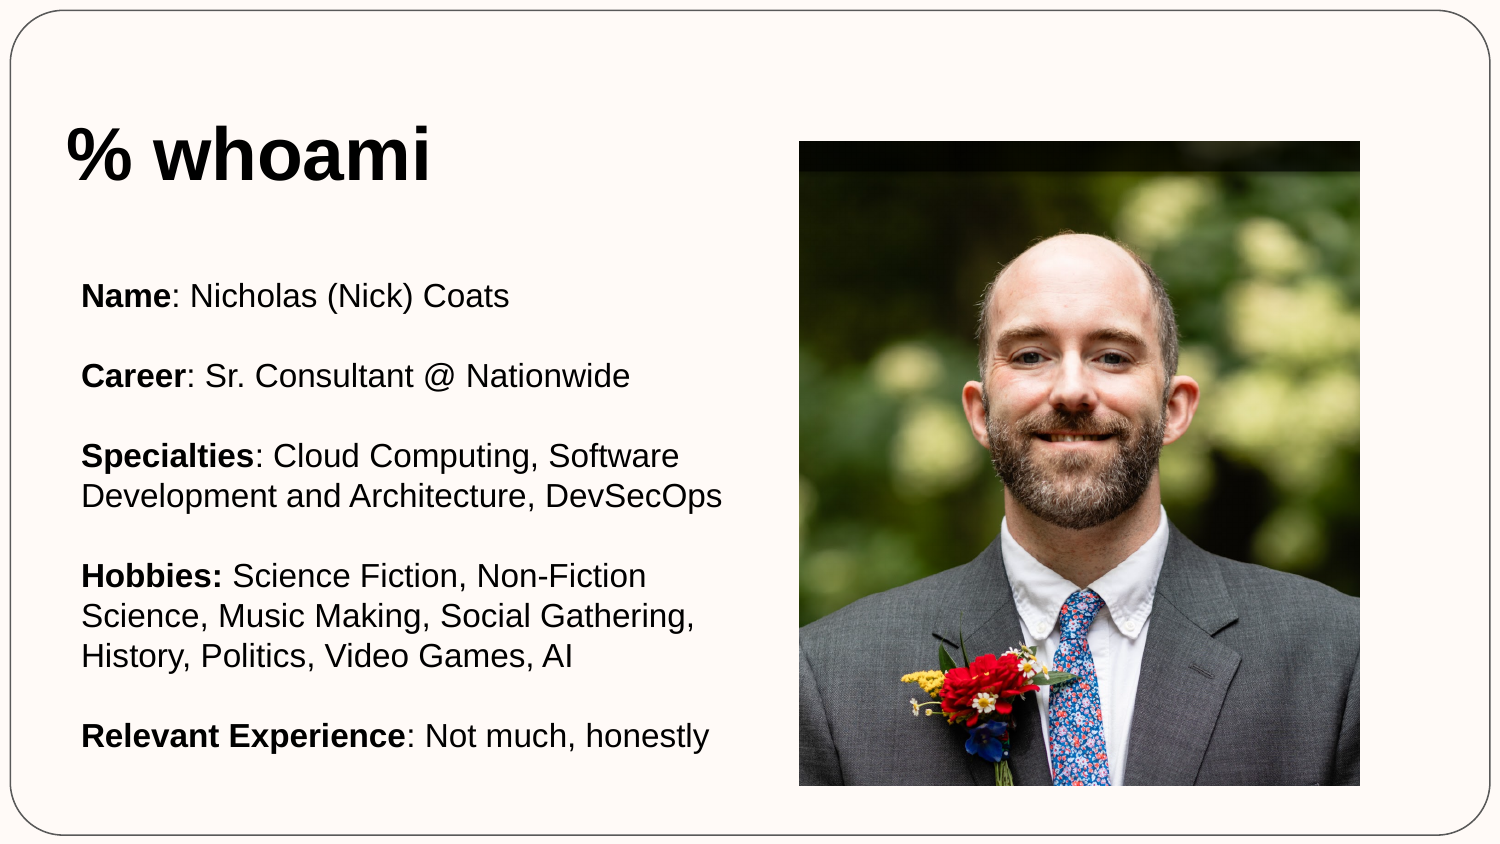

# % whoami
Name: Nicholas (Nick) Coats
Career: Sr. Consultant @ Nationwide
Specialties: Cloud Computing, Software Development and Architecture, DevSecOps
Hobbies: Science Fiction, Non-Fiction Science, Music Making, Social Gathering, History, Politics, Video Games, AI
Relevant Experience: Not much, honestly